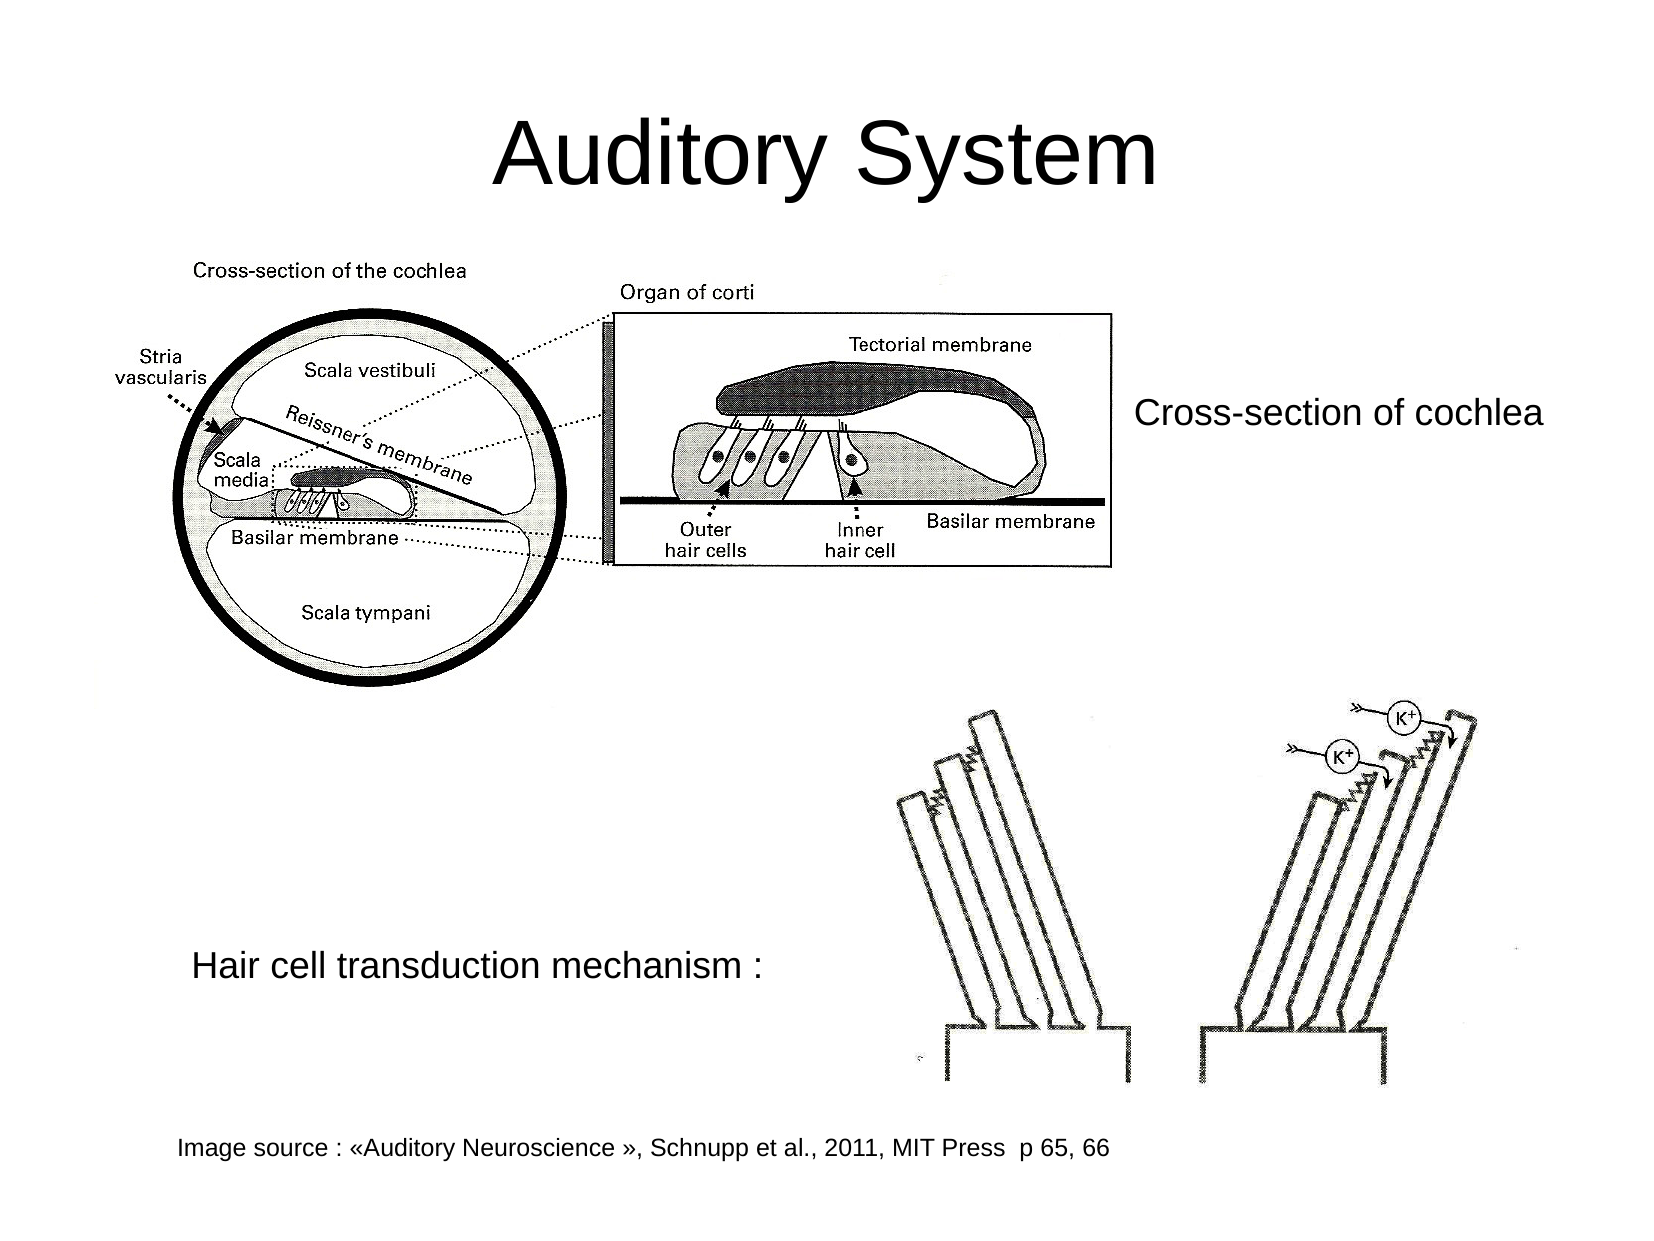

# Auditory System
Cross-section of cochlea
Hair cell transduction mechanism :
Image source : «Auditory Neuroscience », Schnupp et al., 2011, MIT Press p 65, 66